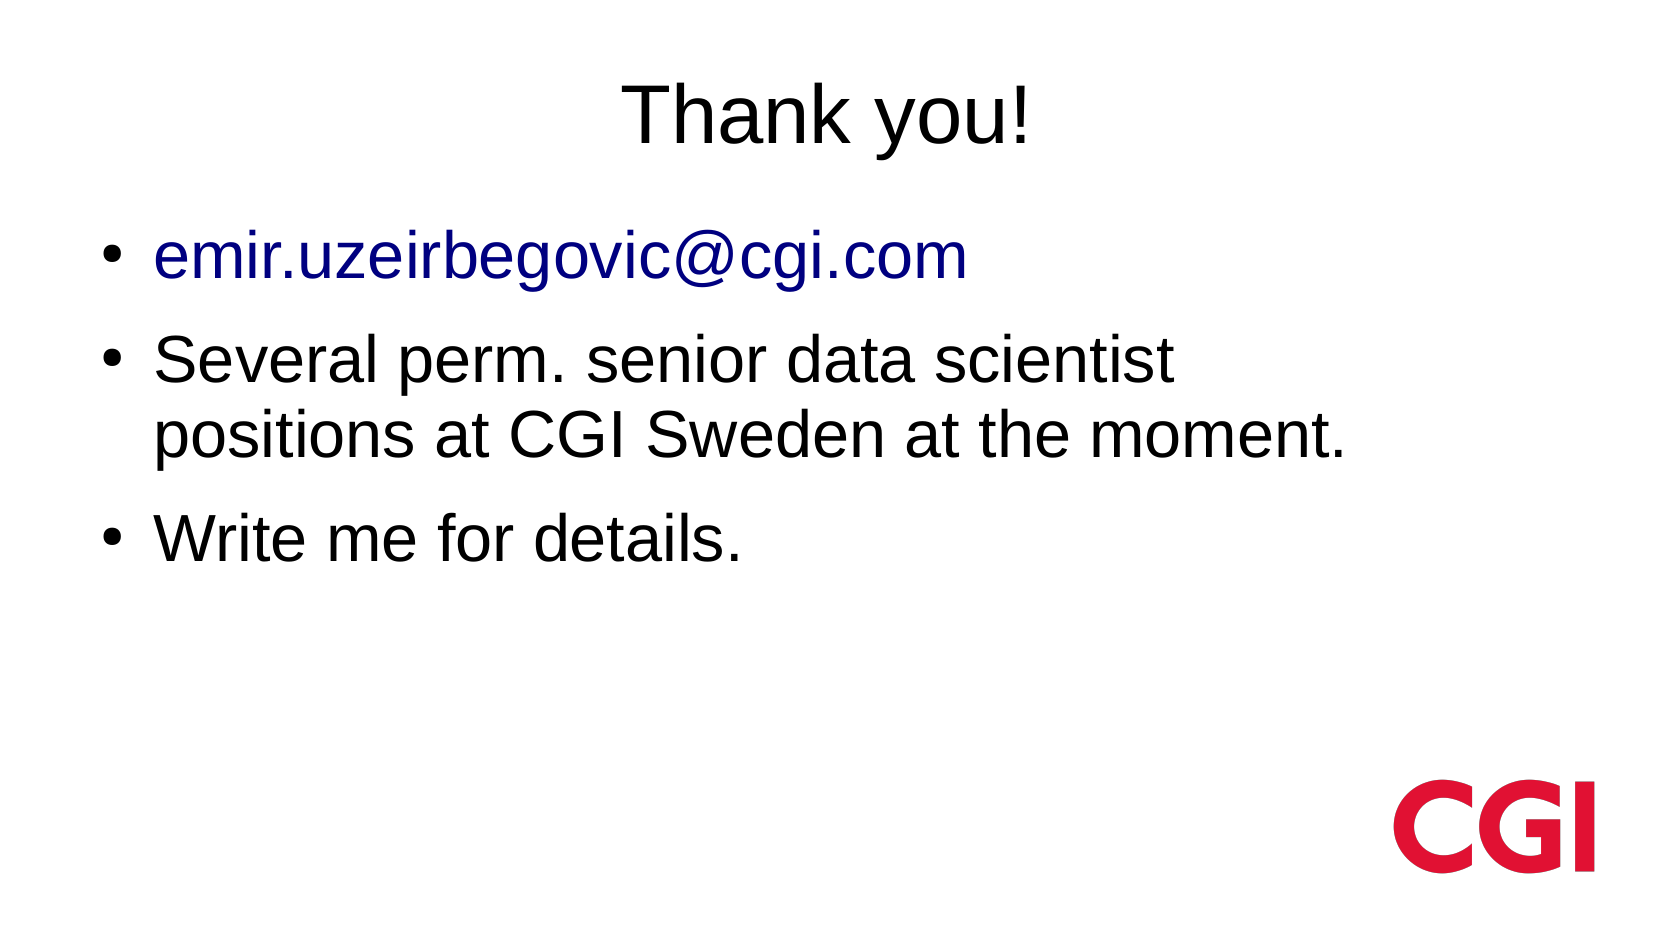

# Thank you!
emir.uzeirbegovic@cgi.com
Several perm. senior data scientist positions at CGI Sweden at the moment.
Write me for details.